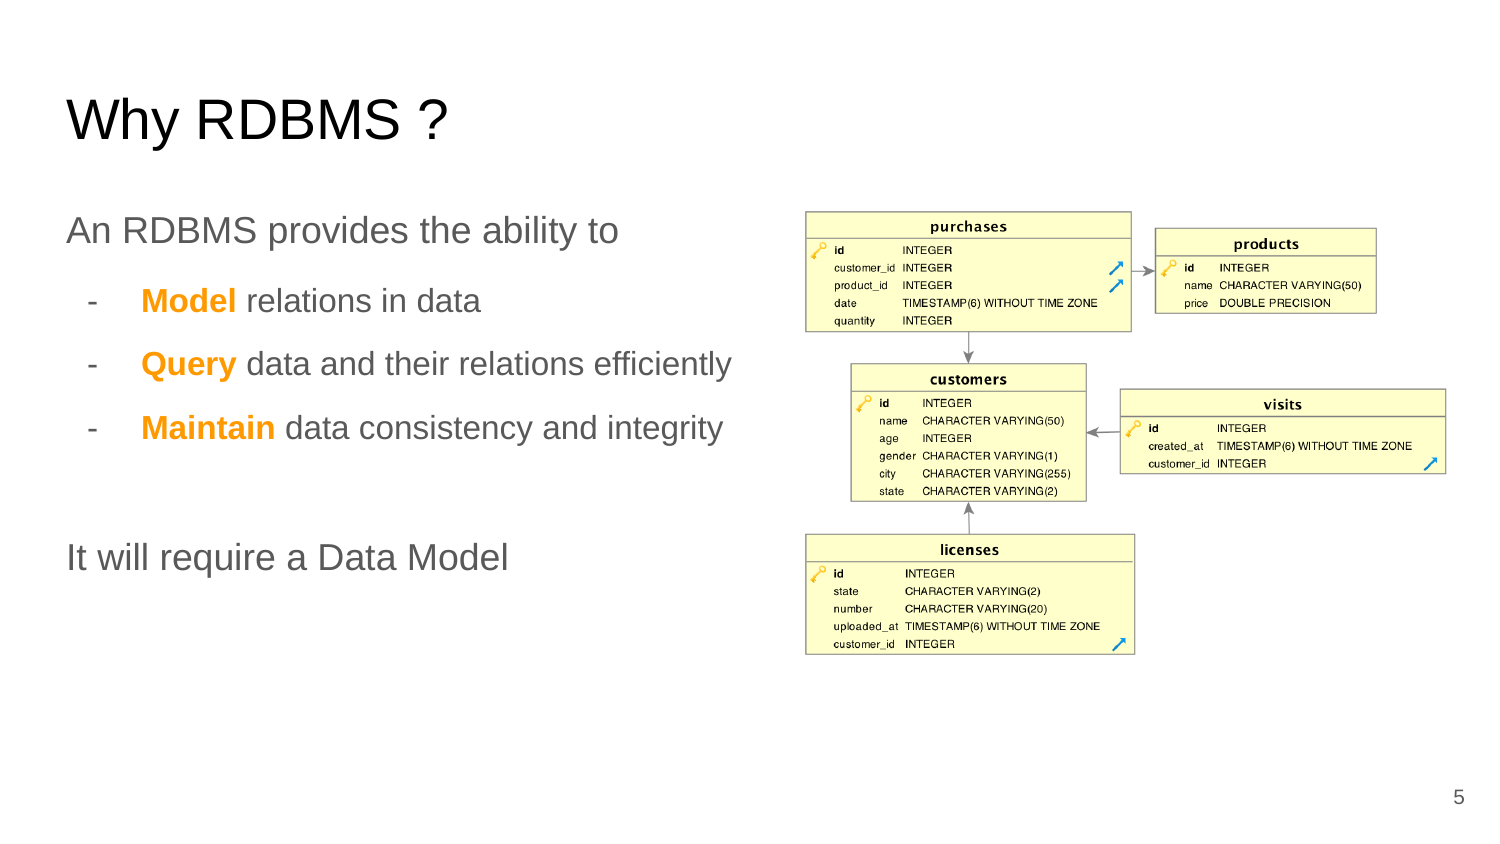

# Why RDBMS ?
An RDBMS provides the ability to
Model relations in data
Query data and their relations efficiently
Maintain data consistency and integrity
It will require a Data Model